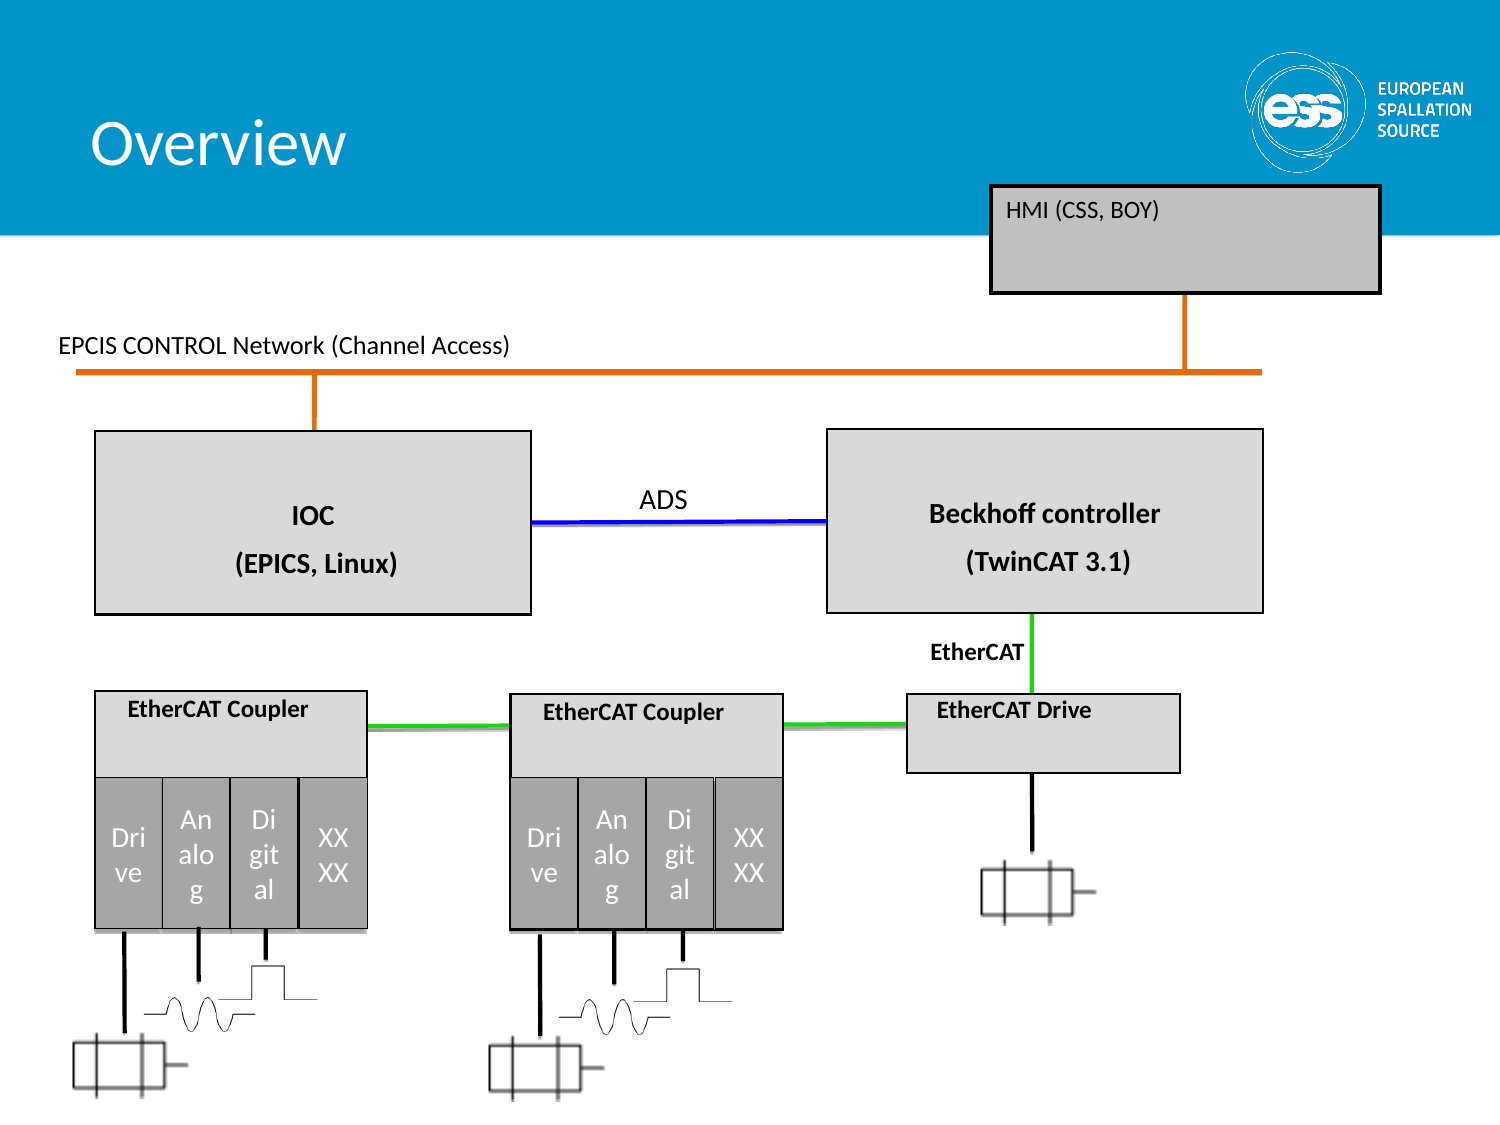

# Overview
HMI (CSS, BOY)
EPCIS CONTROL Network (Channel Access)
Beckhoff controller
 (TwinCAT 3.1)
IOC
 (EPICS, Linux)
ADS
EtherCAT
EtherCAT Coupler
EtherCAT Drive
EtherCAT Coupler
Drive
Analog
Digital
XXXX
Drive
Analog
Digital
XXXX